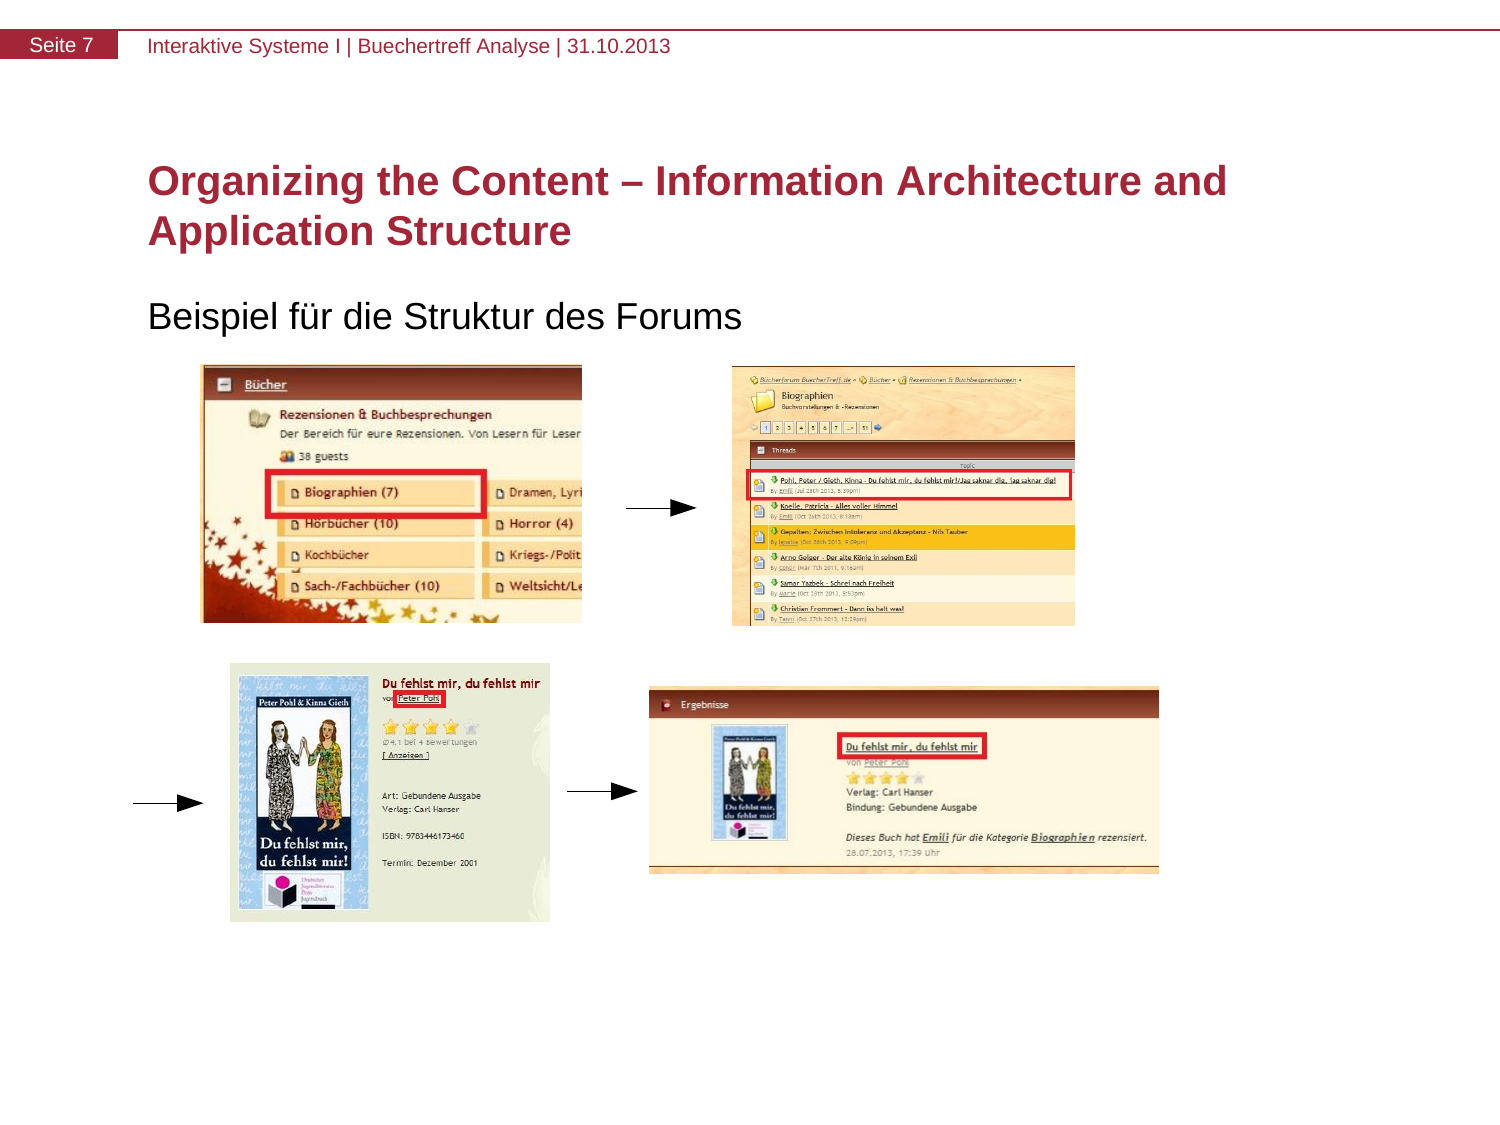

# Organizing the Content – Information Architecture and Application Structure
Beispiel für die Struktur des Forums